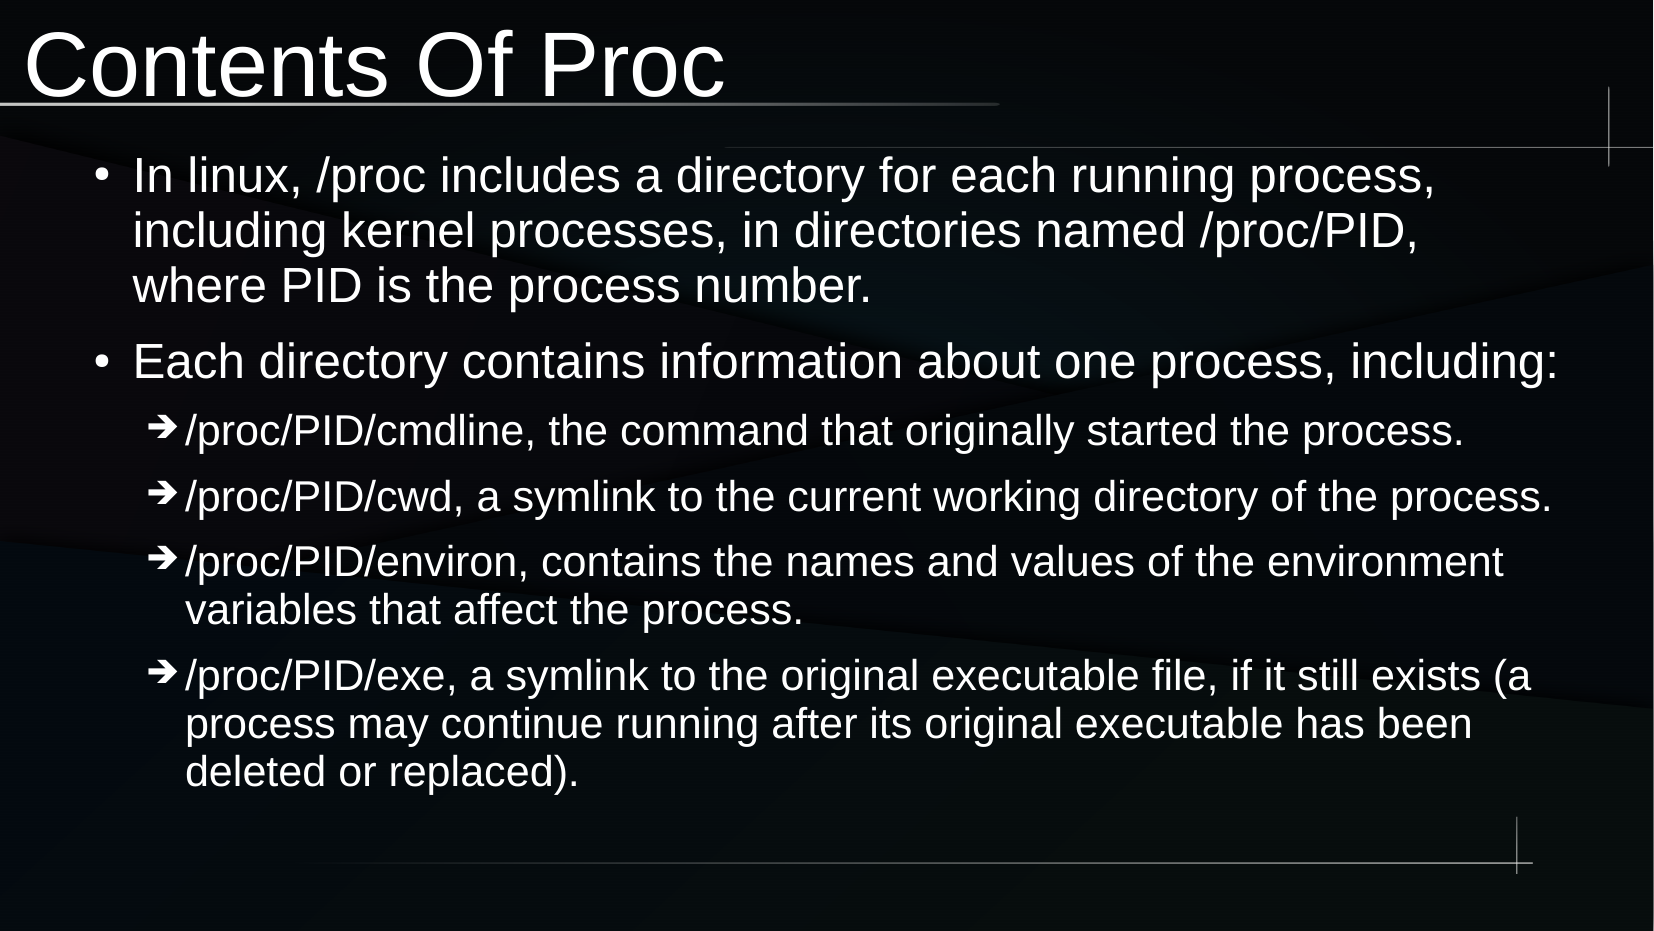

# Contents Of Proc
In linux, /proc includes a directory for each running process, including kernel processes, in directories named /proc/PID, where PID is the process number.
Each directory contains information about one process, including:
/proc/PID/cmdline, the command that originally started the process.
/proc/PID/cwd, a symlink to the current working directory of the process.
/proc/PID/environ, contains the names and values of the environment variables that affect the process.
/proc/PID/exe, a symlink to the original executable file, if it still exists (a process may continue running after its original executable has been deleted or replaced).